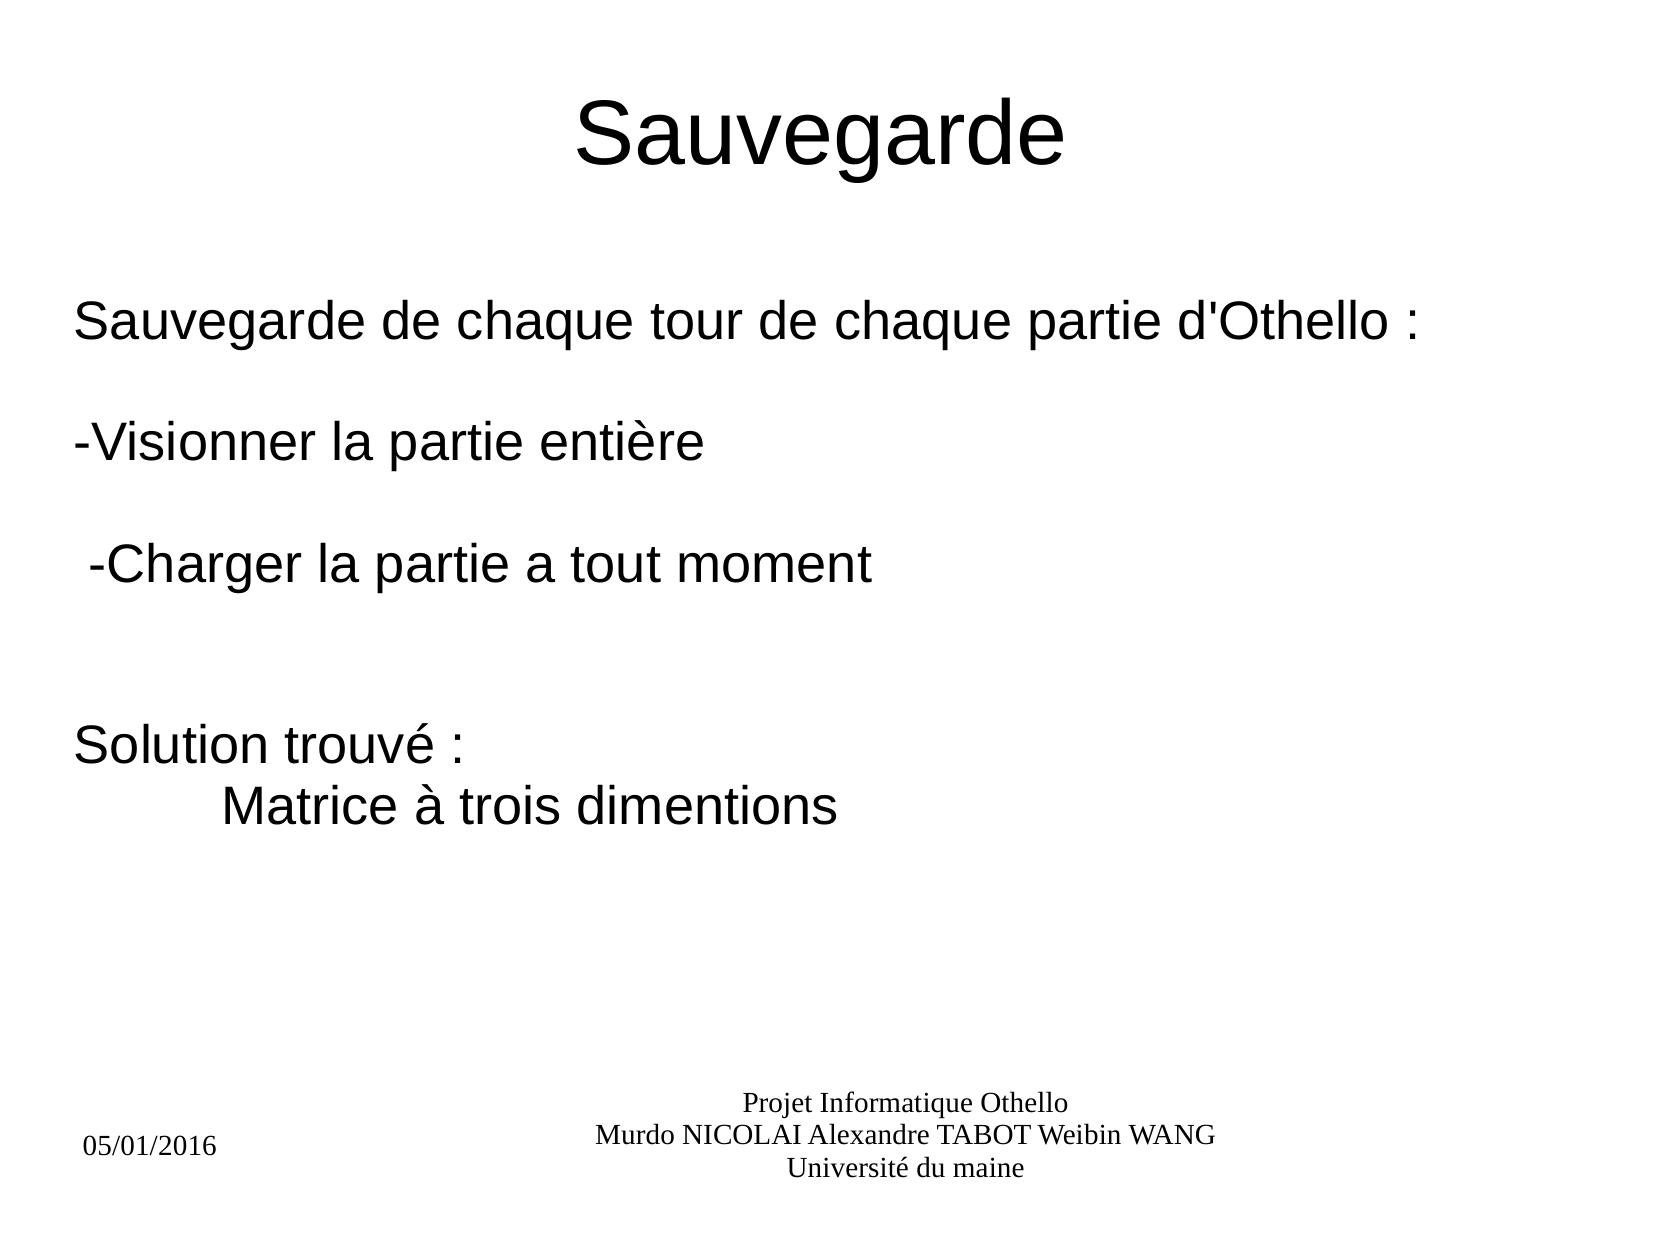

# Sauvegarde
Sauvegarde de chaque tour de chaque partie d'Othello :
-Visionner la partie entière
 -Charger la partie a tout moment
Solution trouvé :
		Matrice à trois dimentions